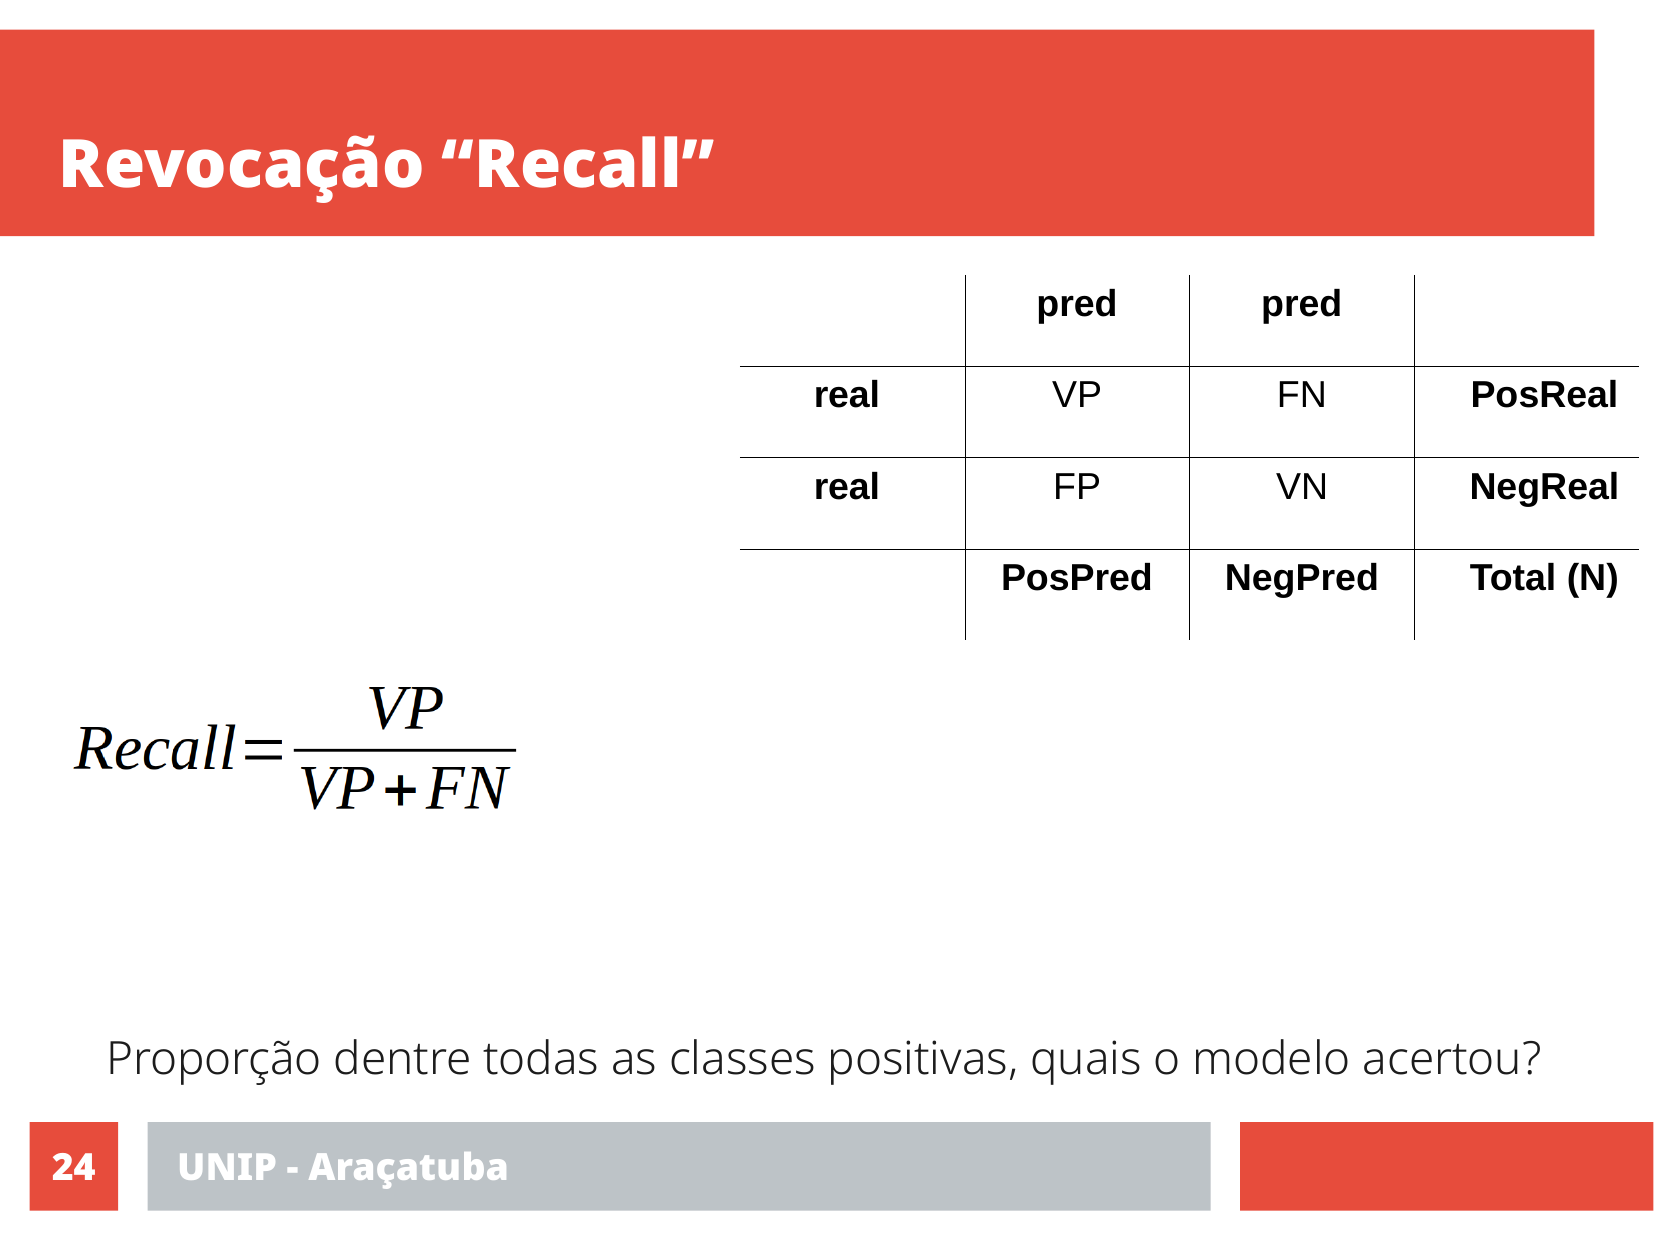

# Revocação “Recall”
| | pred | pred | |
| --- | --- | --- | --- |
| real | VP | FN | PosReal |
| real | FP | VN | NegReal |
| | PosPred | NegPred | Total (N) |
Proporção dentre todas as classes positivas, quais o modelo acertou?
24
UNIP - Araçatuba